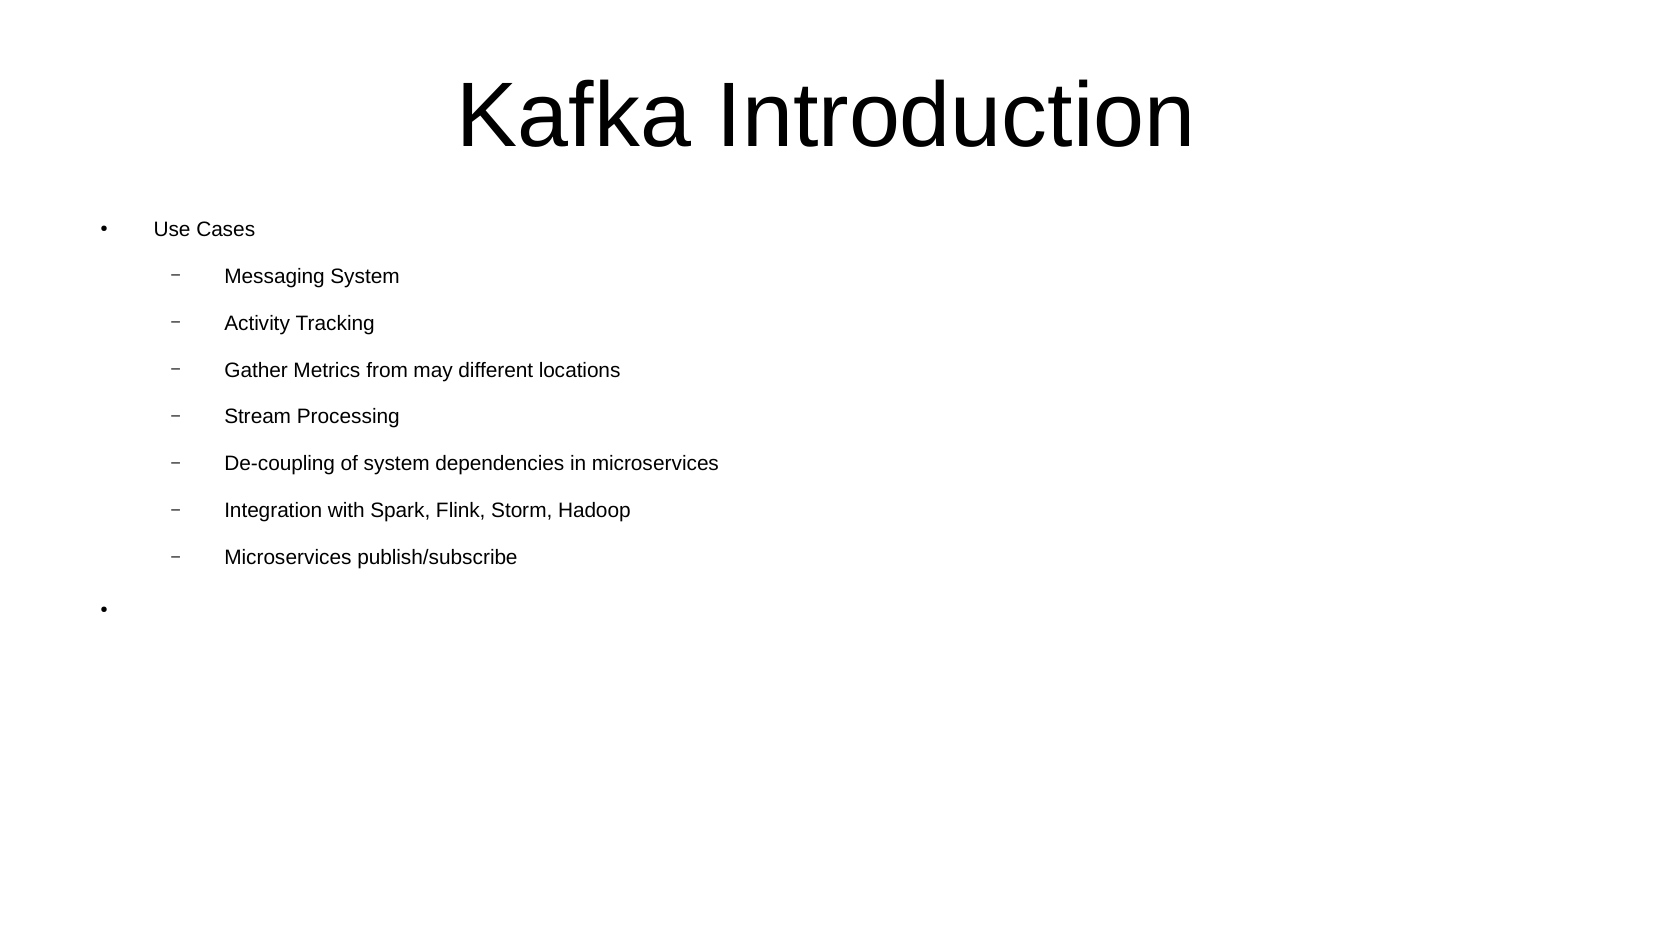

# Kafka Introduction
Use Cases
Messaging System
Activity Tracking
Gather Metrics from may different locations
Stream Processing
De-coupling of system dependencies in microservices
Integration with Spark, Flink, Storm, Hadoop
Microservices publish/subscribe